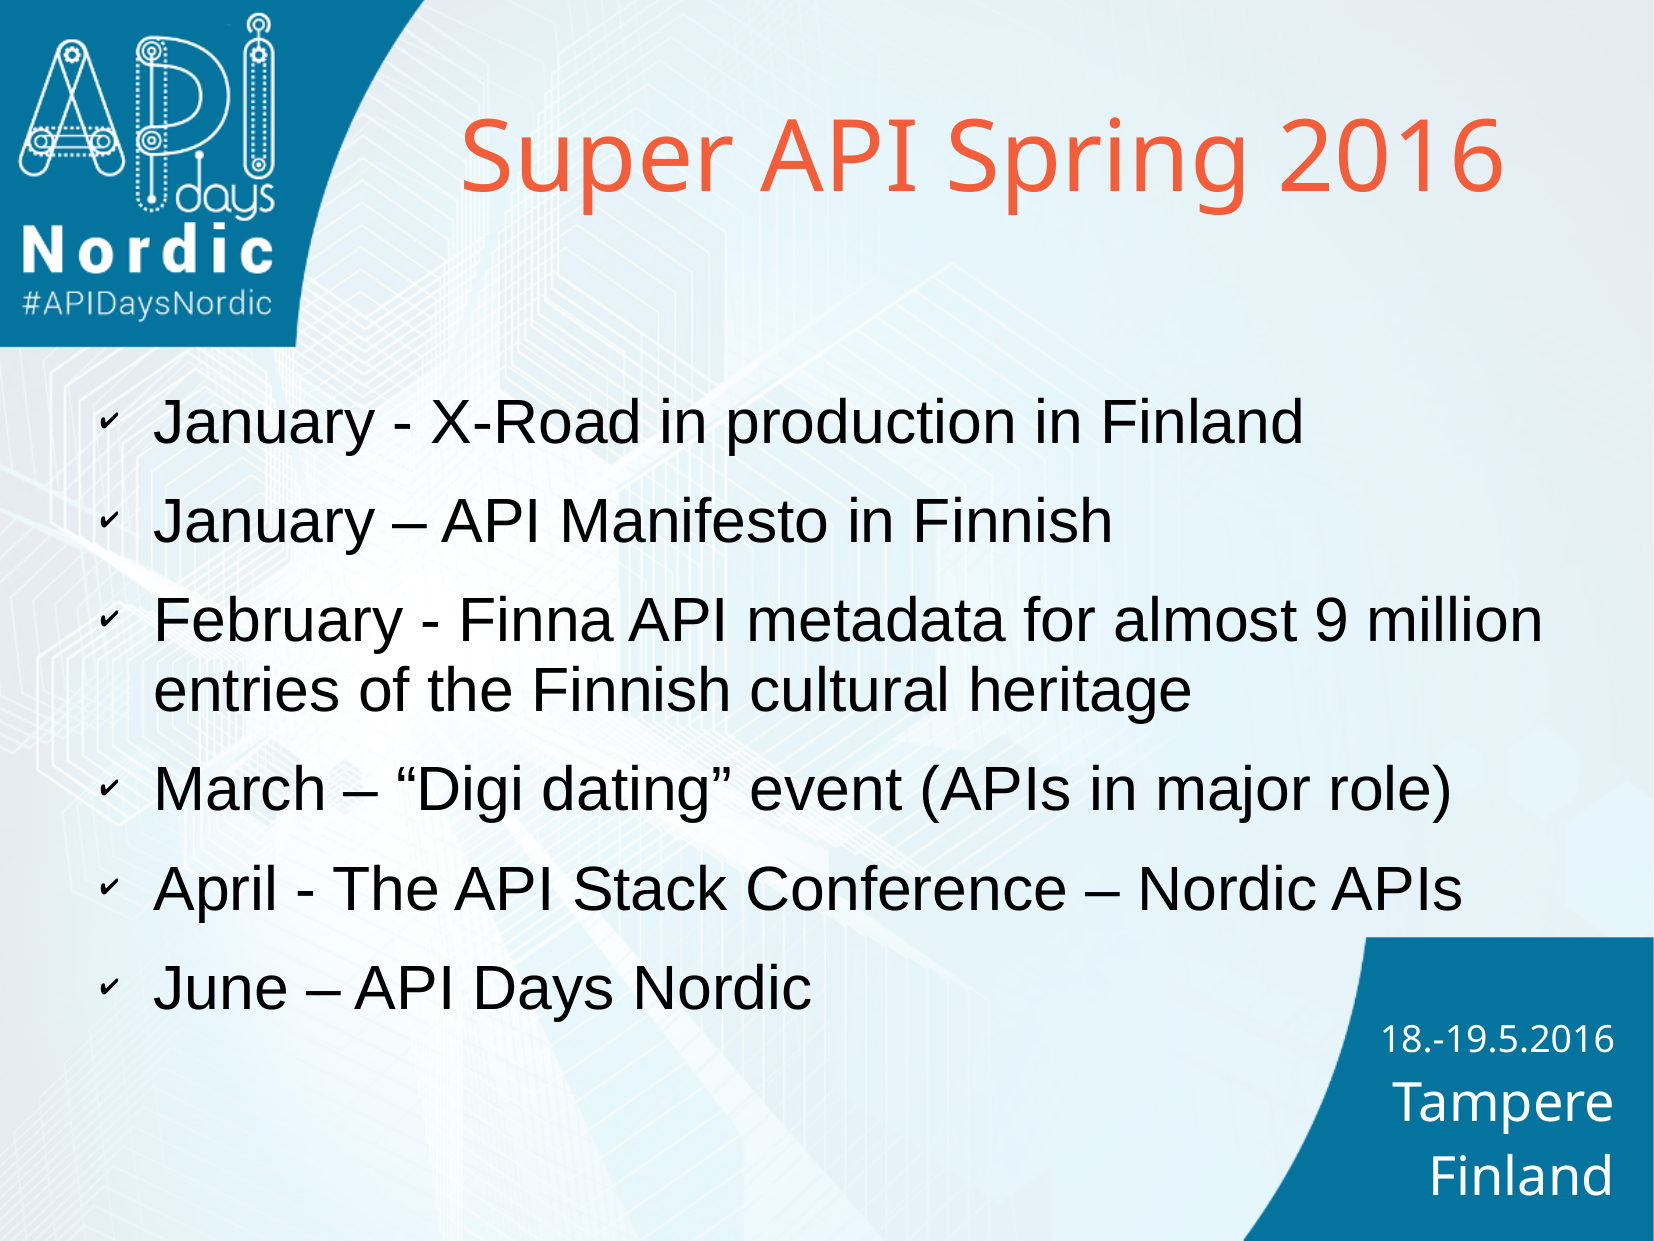

# Super API Spring 2016
January - X-Road in production in Finland
January – API Manifesto in Finnish
February - Finna API metadata for almost 9 million entries of the Finnish cultural heritage
March – “Digi dating” event (APIs in major role)
April - The API Stack Conference – Nordic APIs
June – API Days Nordic
18.-19.5.2016
Tampere
Finland